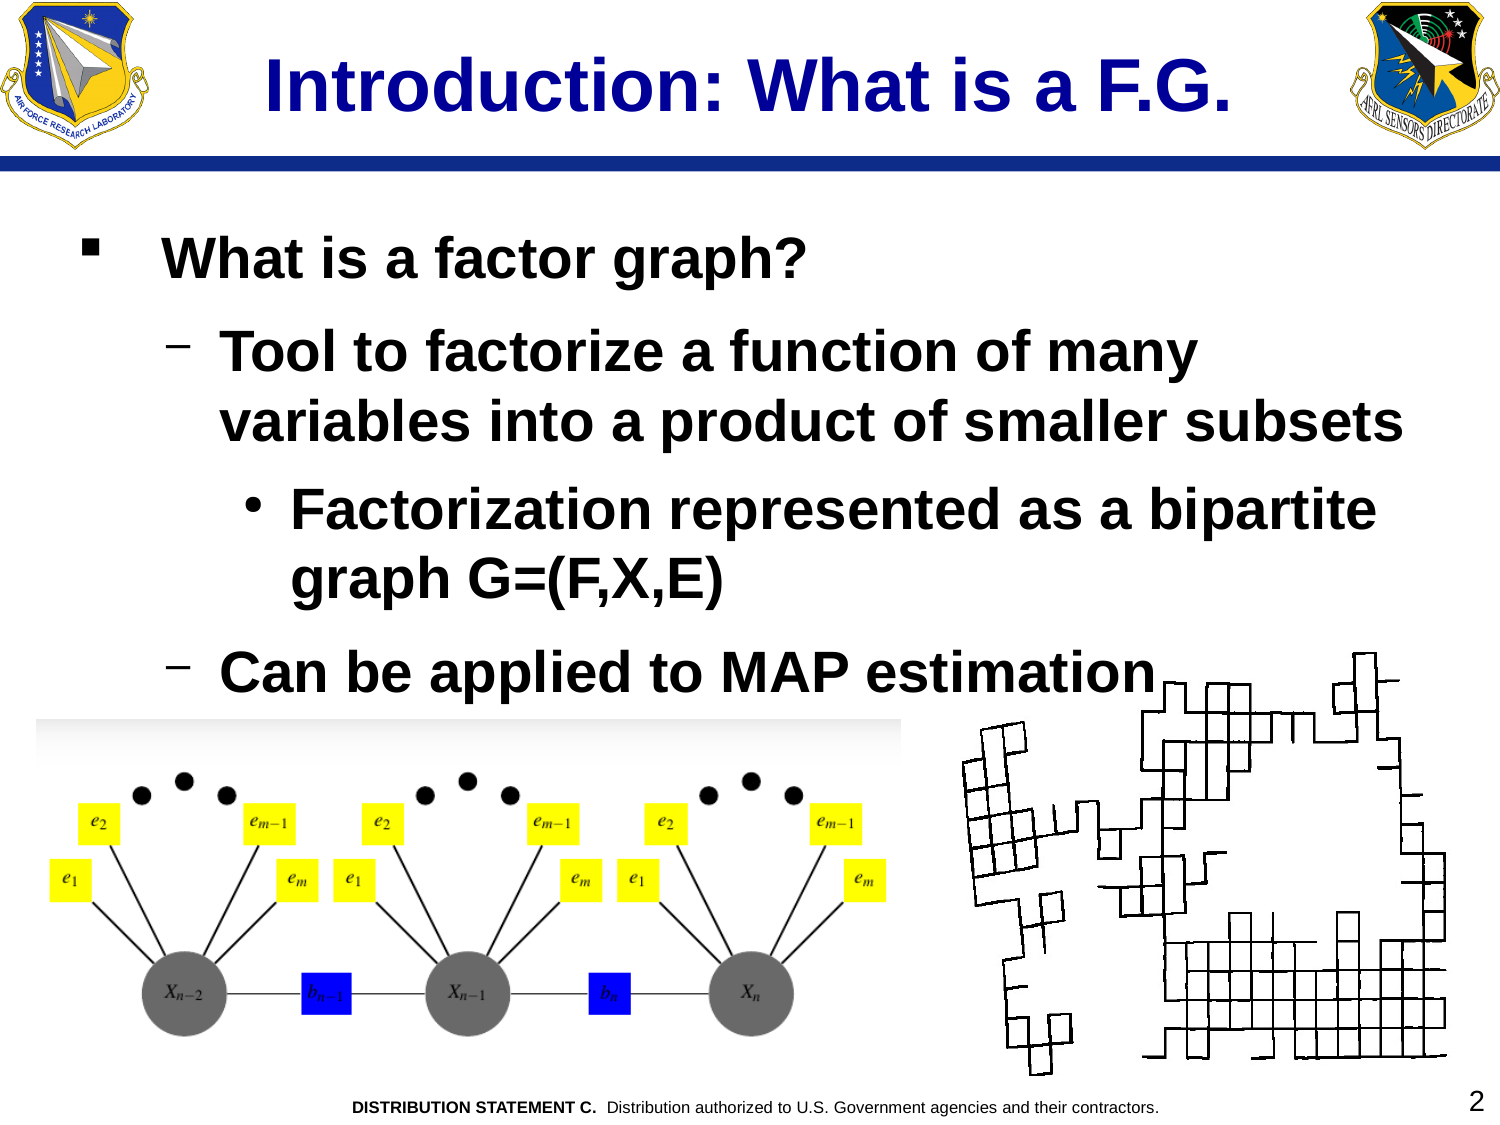

# Introduction: What is a F.G.
What is a factor graph?
Tool to factorize a function of many variables into a product of smaller subsets
Factorization represented as a bipartite graph G=(F,X,E)
Can be applied to MAP estimation